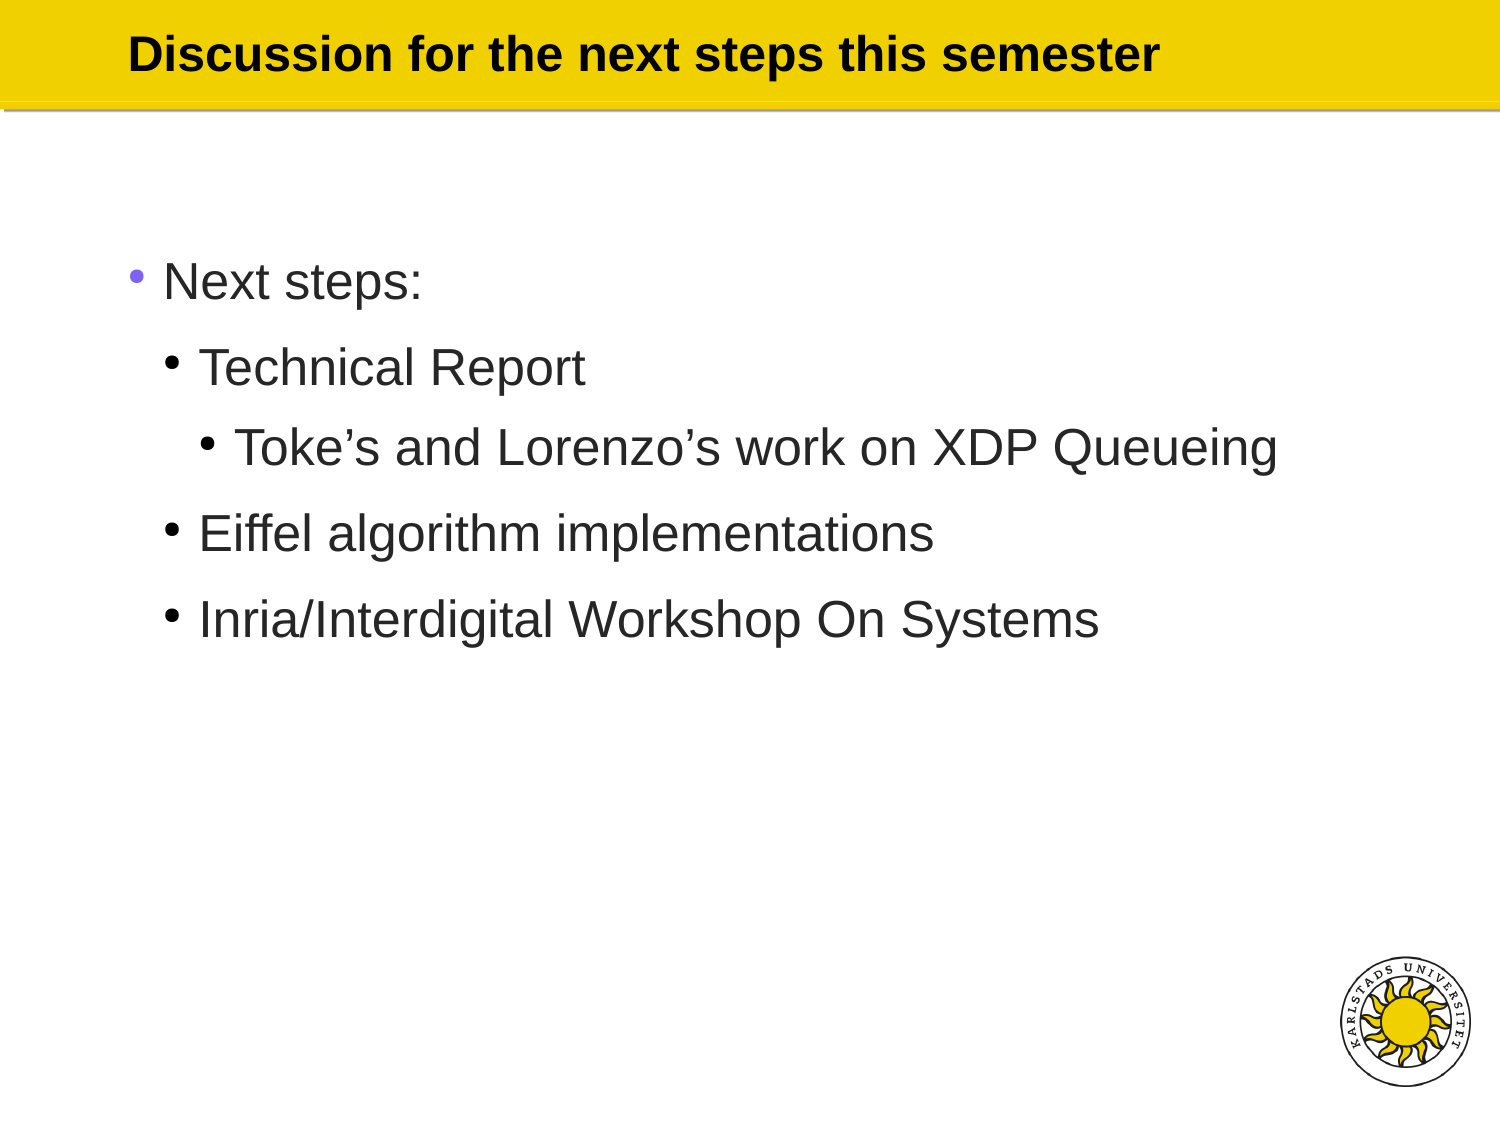

# Discussion for the next steps this semester
Next steps:
Technical Report
Toke’s and Lorenzo’s work on XDP Queueing
Eiffel algorithm implementations
Inria/Interdigital Workshop On Systems